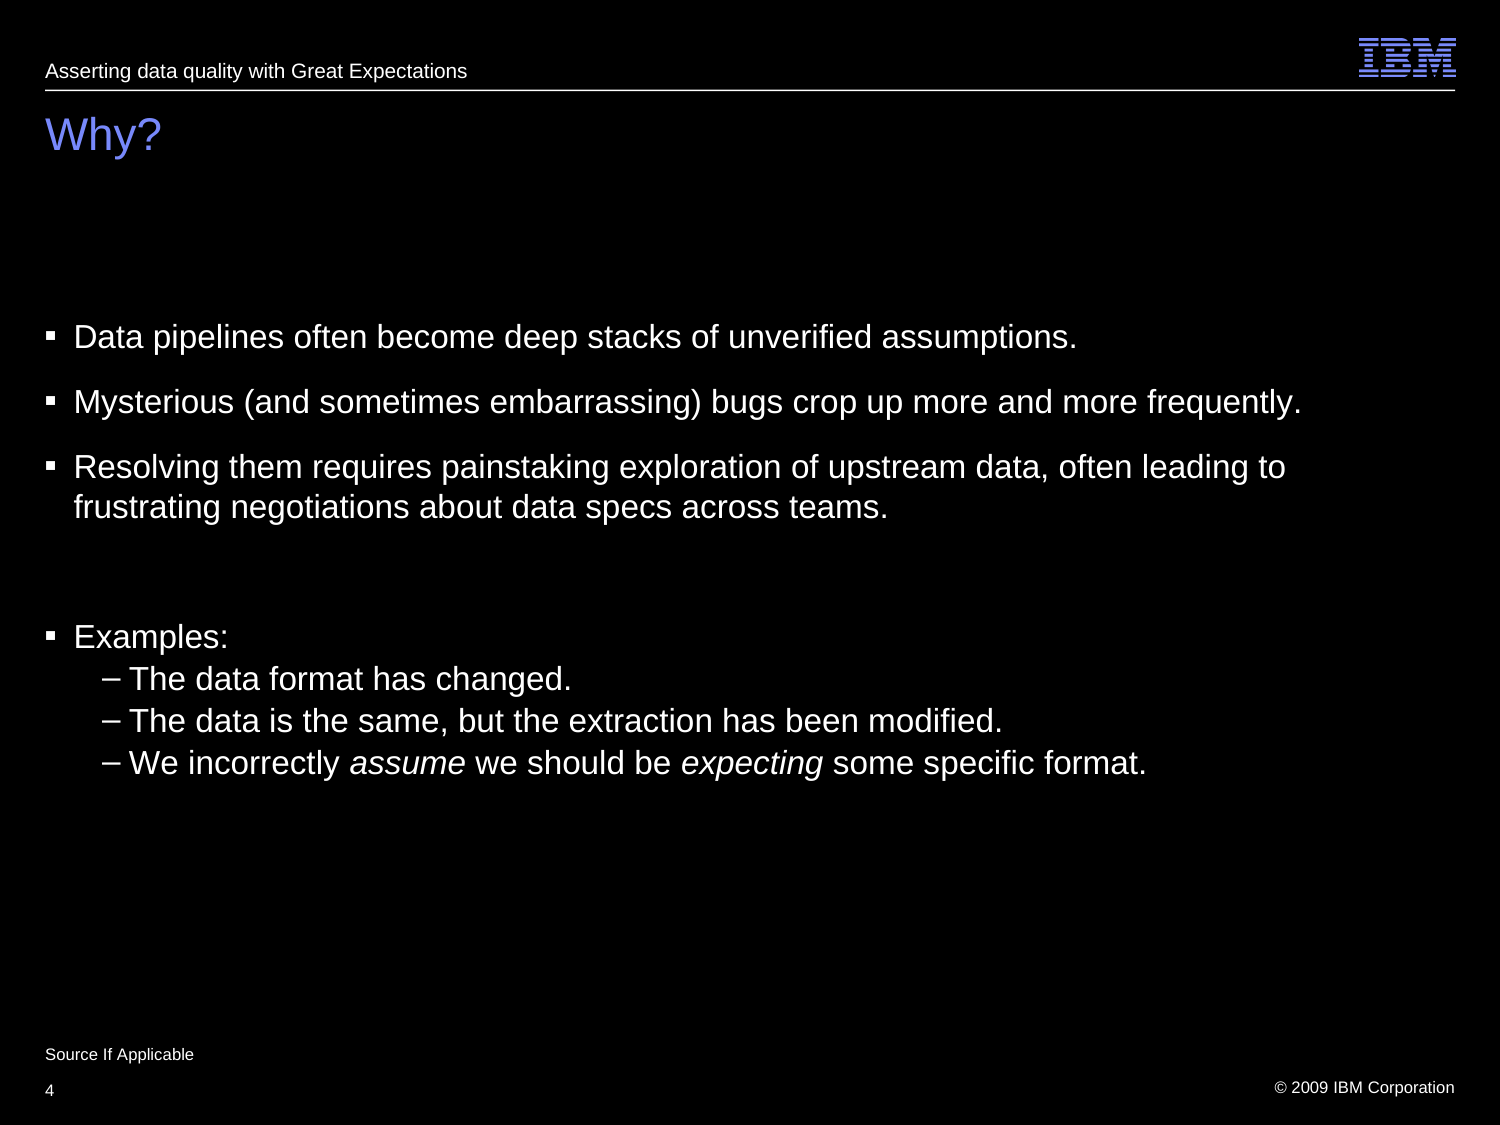

Asserting data quality with Great Expectations
# Why?
Data pipelines often become deep stacks of unverified assumptions.
Mysterious (and sometimes embarrassing) bugs crop up more and more frequently.
Resolving them requires painstaking exploration of upstream data, often leading to frustrating negotiations about data specs across teams.
Examples:
The data format has changed.
The data is the same, but the extraction has been modified.
We incorrectly assume we should be expecting some specific format.
 Source If Applicable
4